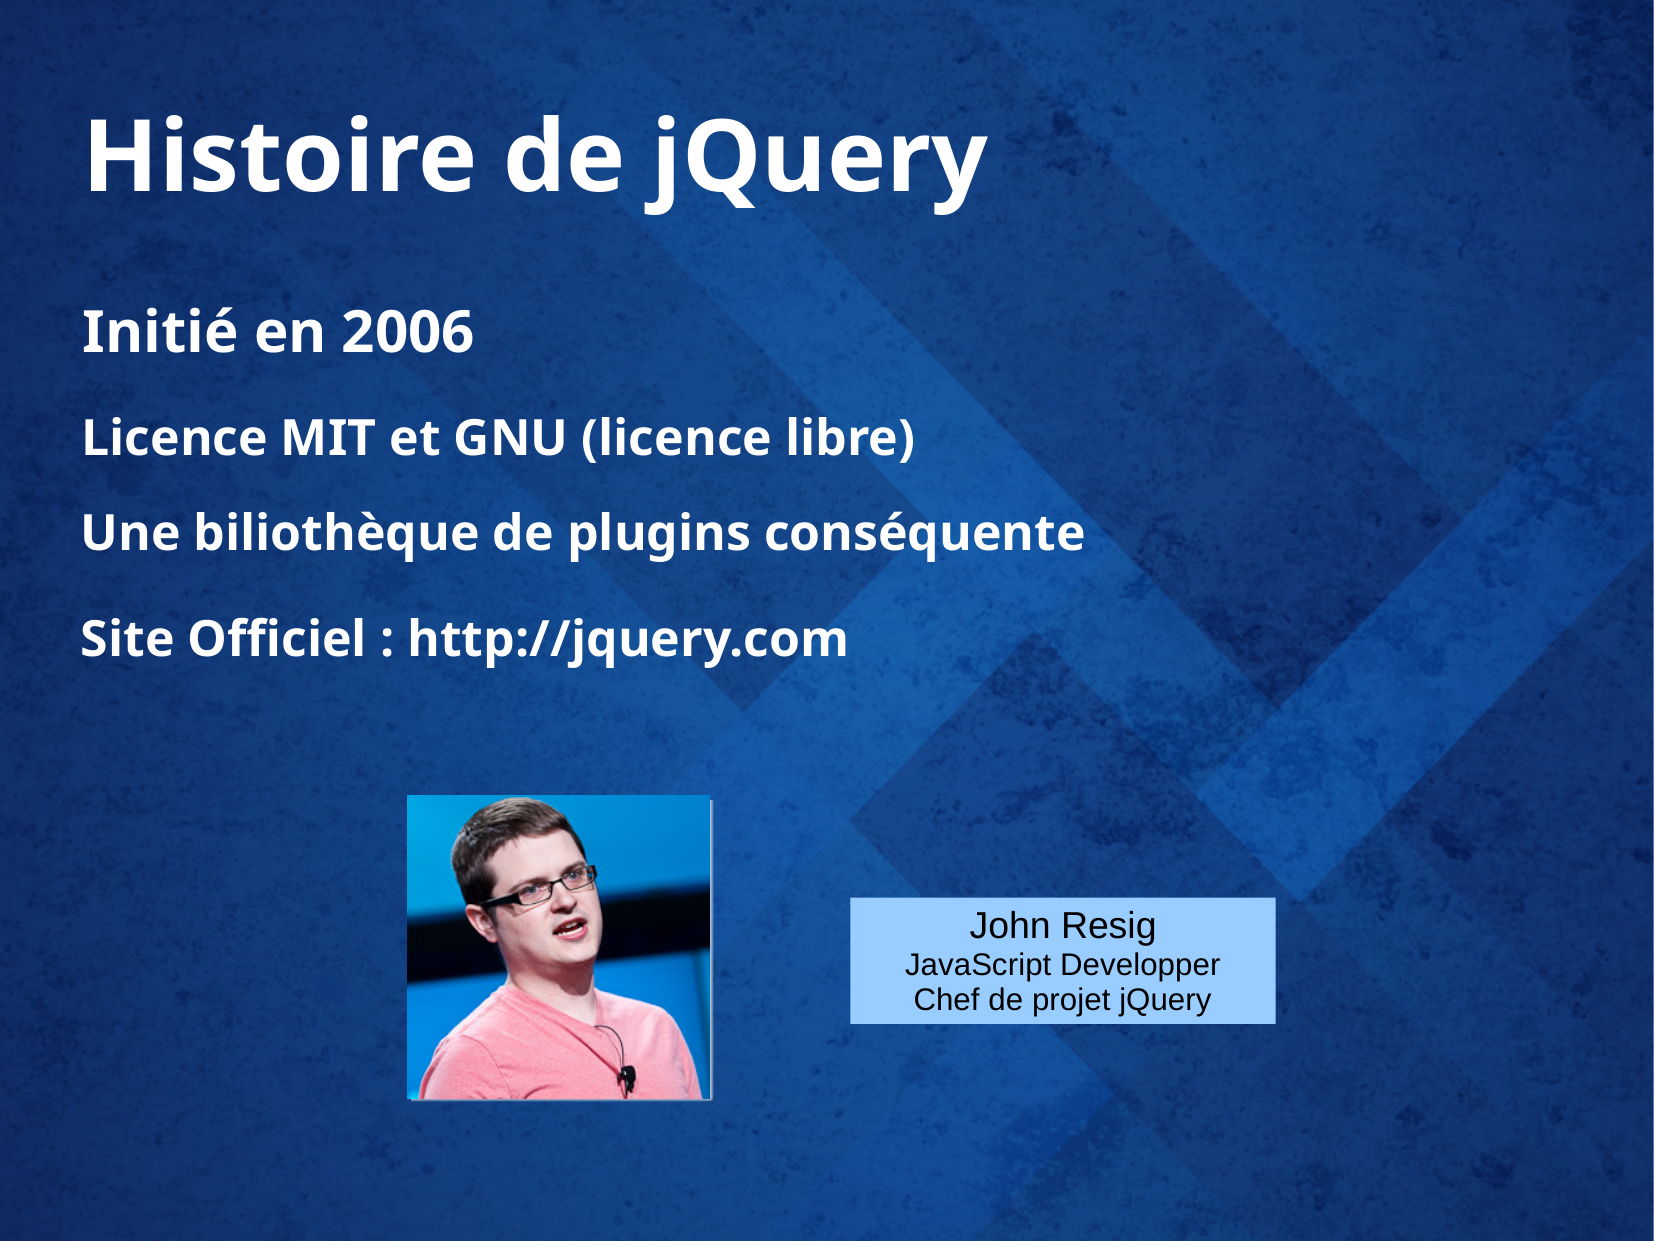

# Histoire de jQuery
Initié en 2006
Licence MIT et GNU (licence libre)
Une biliothèque de plugins conséquente
Site Officiel : http://jquery.com
John Resig
JavaScript Developper
Chef de projet jQuery